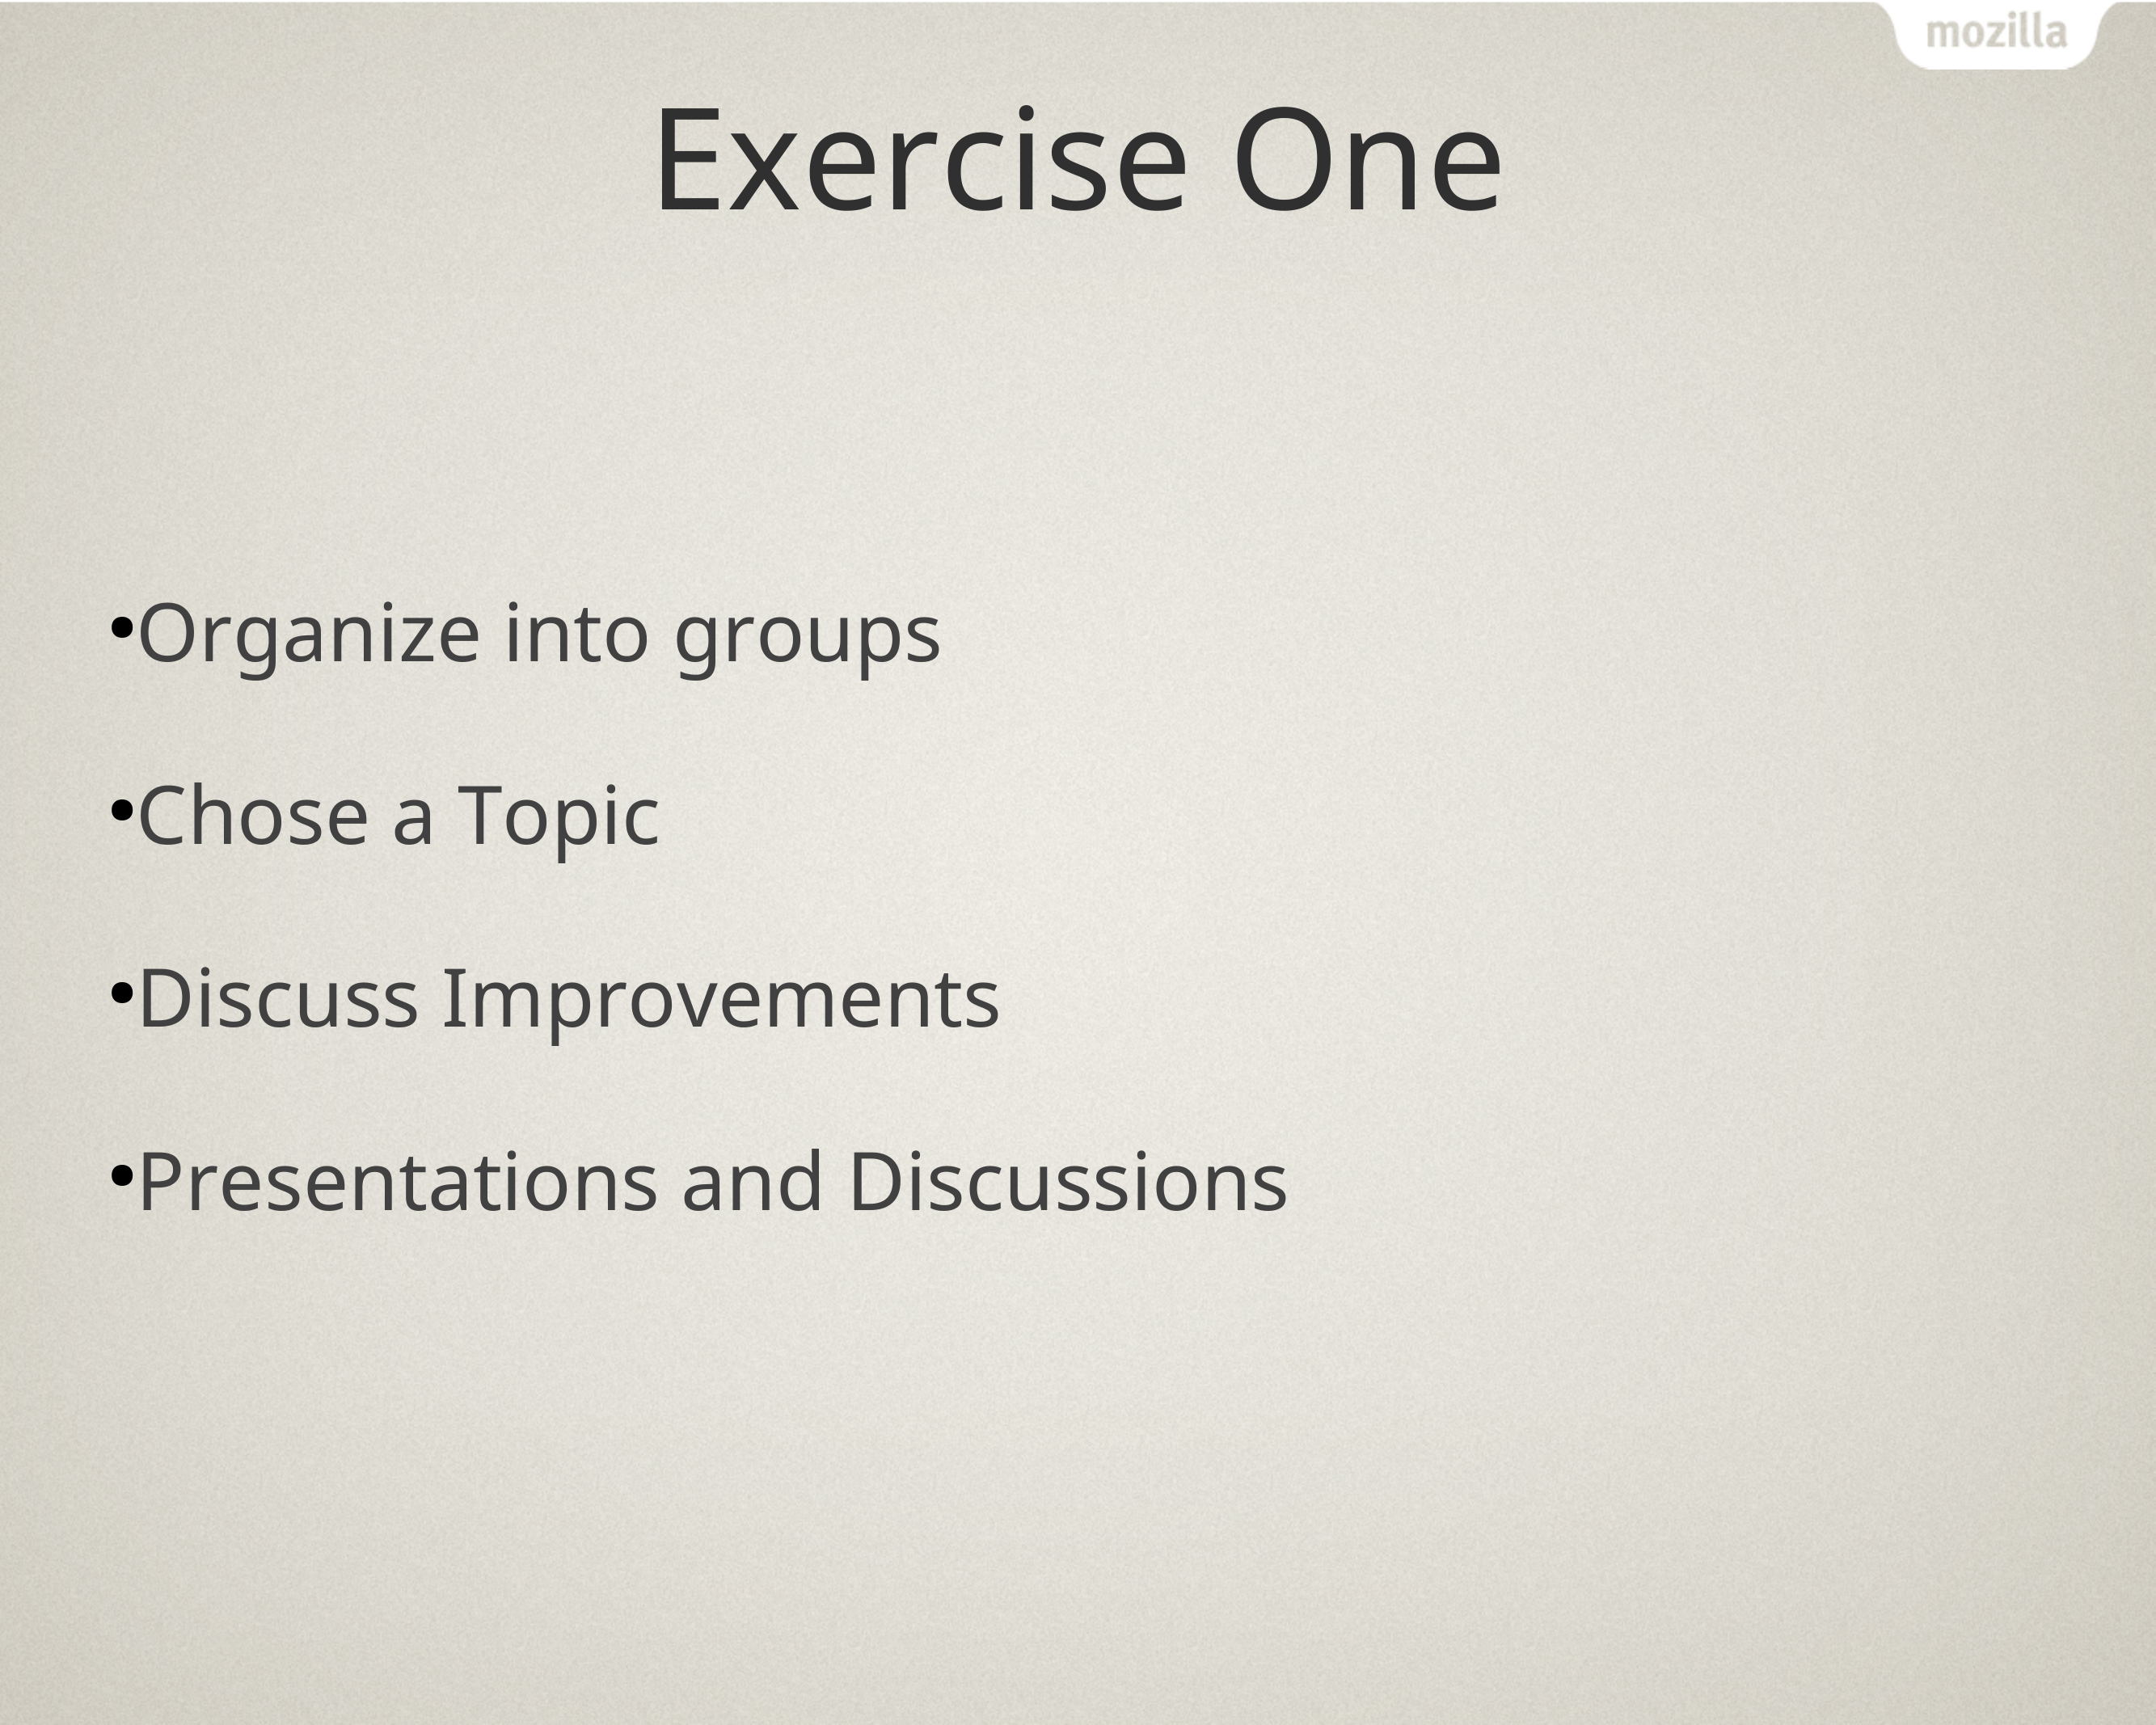

# Exercise One
Organize into groups
Chose a Topic
Discuss Improvements
Presentations and Discussions